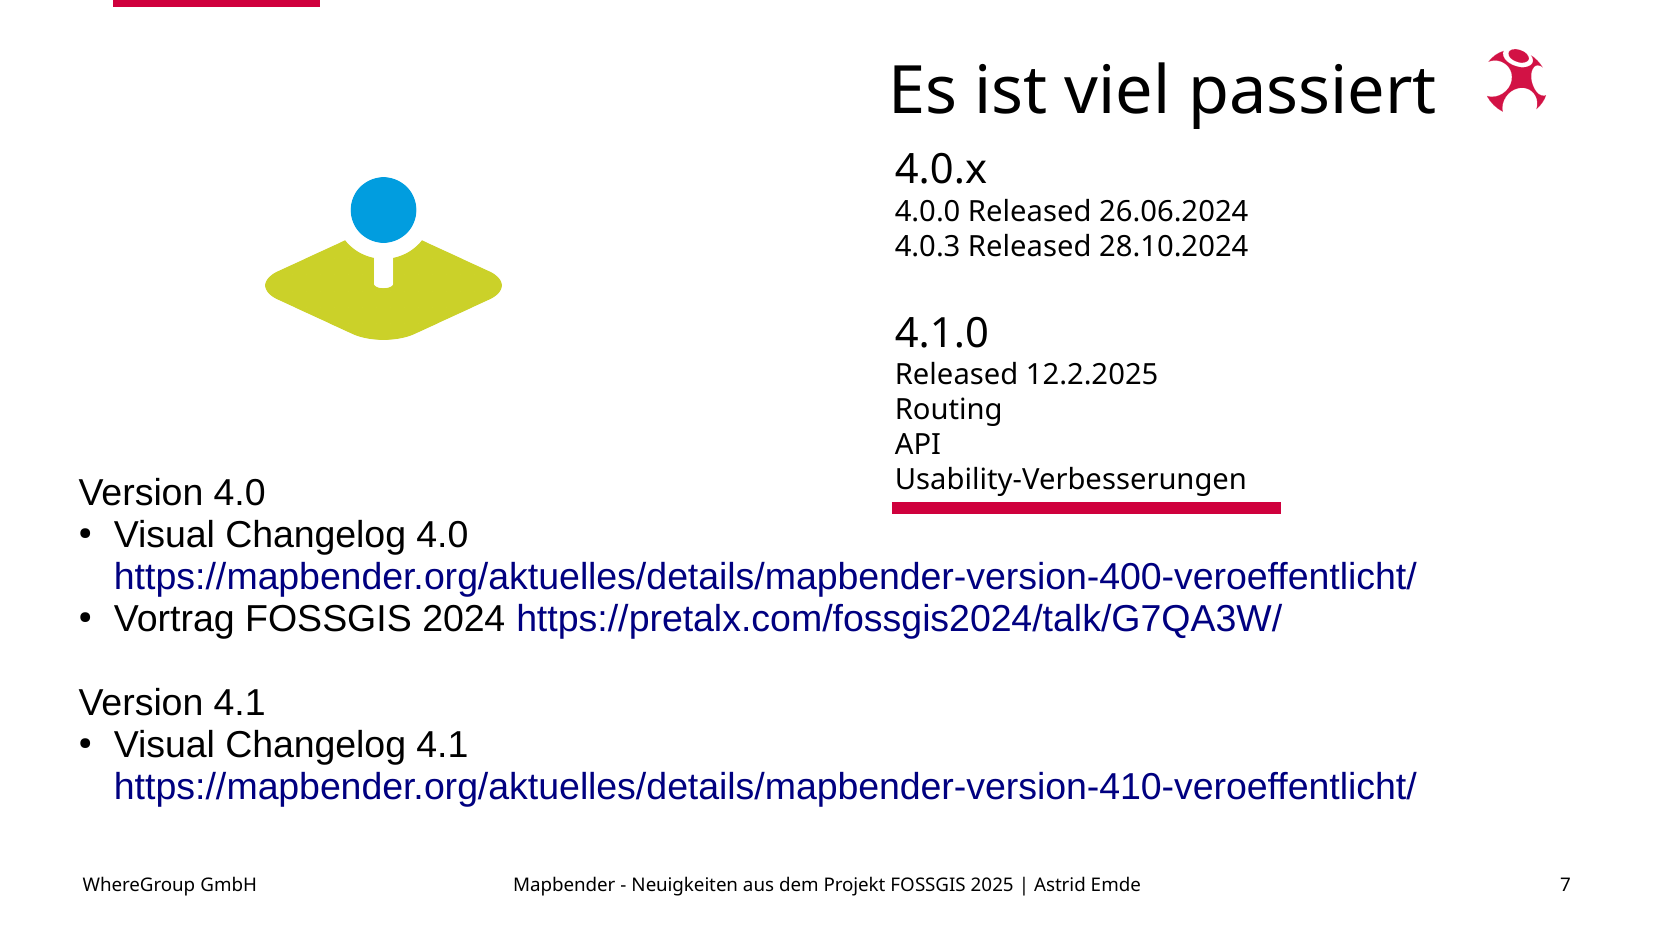

Es ist viel passiert
4.0.x
4.0.0 Released 26.06.2024
4.0.3 Released 28.10.2024
4.1.0
Released 12.2.2025
Routing
API
Usability-Verbesserungen
Version 4.0
Visual Changelog 4.0https://mapbender.org/aktuelles/details/mapbender-version-400-veroeffentlicht/
Vortrag FOSSGIS 2024 https://pretalx.com/fossgis2024/talk/G7QA3W/
Version 4.1
Visual Changelog 4.1https://mapbender.org/aktuelles/details/mapbender-version-410-veroeffentlicht/
WhereGroup GmbH
Mapbender - Neuigkeiten aus dem Projekt FOSSGIS 2025 | Astrid Emde
7